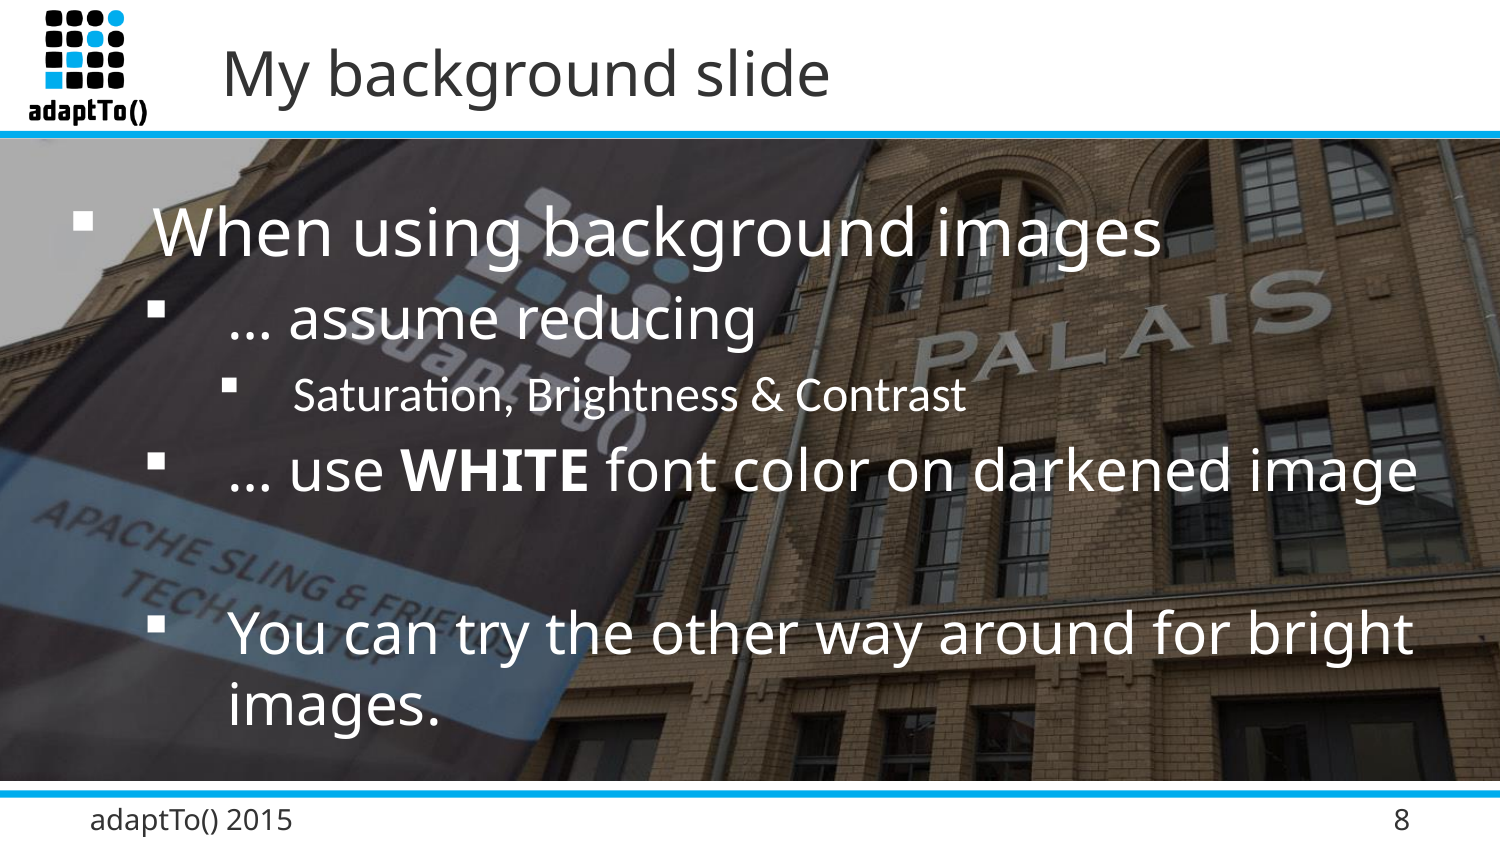

# My background slide
When using background images
… assume reducing
Saturation, Brightness & Contrast
… use WHITE font color on darkened image
You can try the other way around for bright images.
adaptTo() 2015